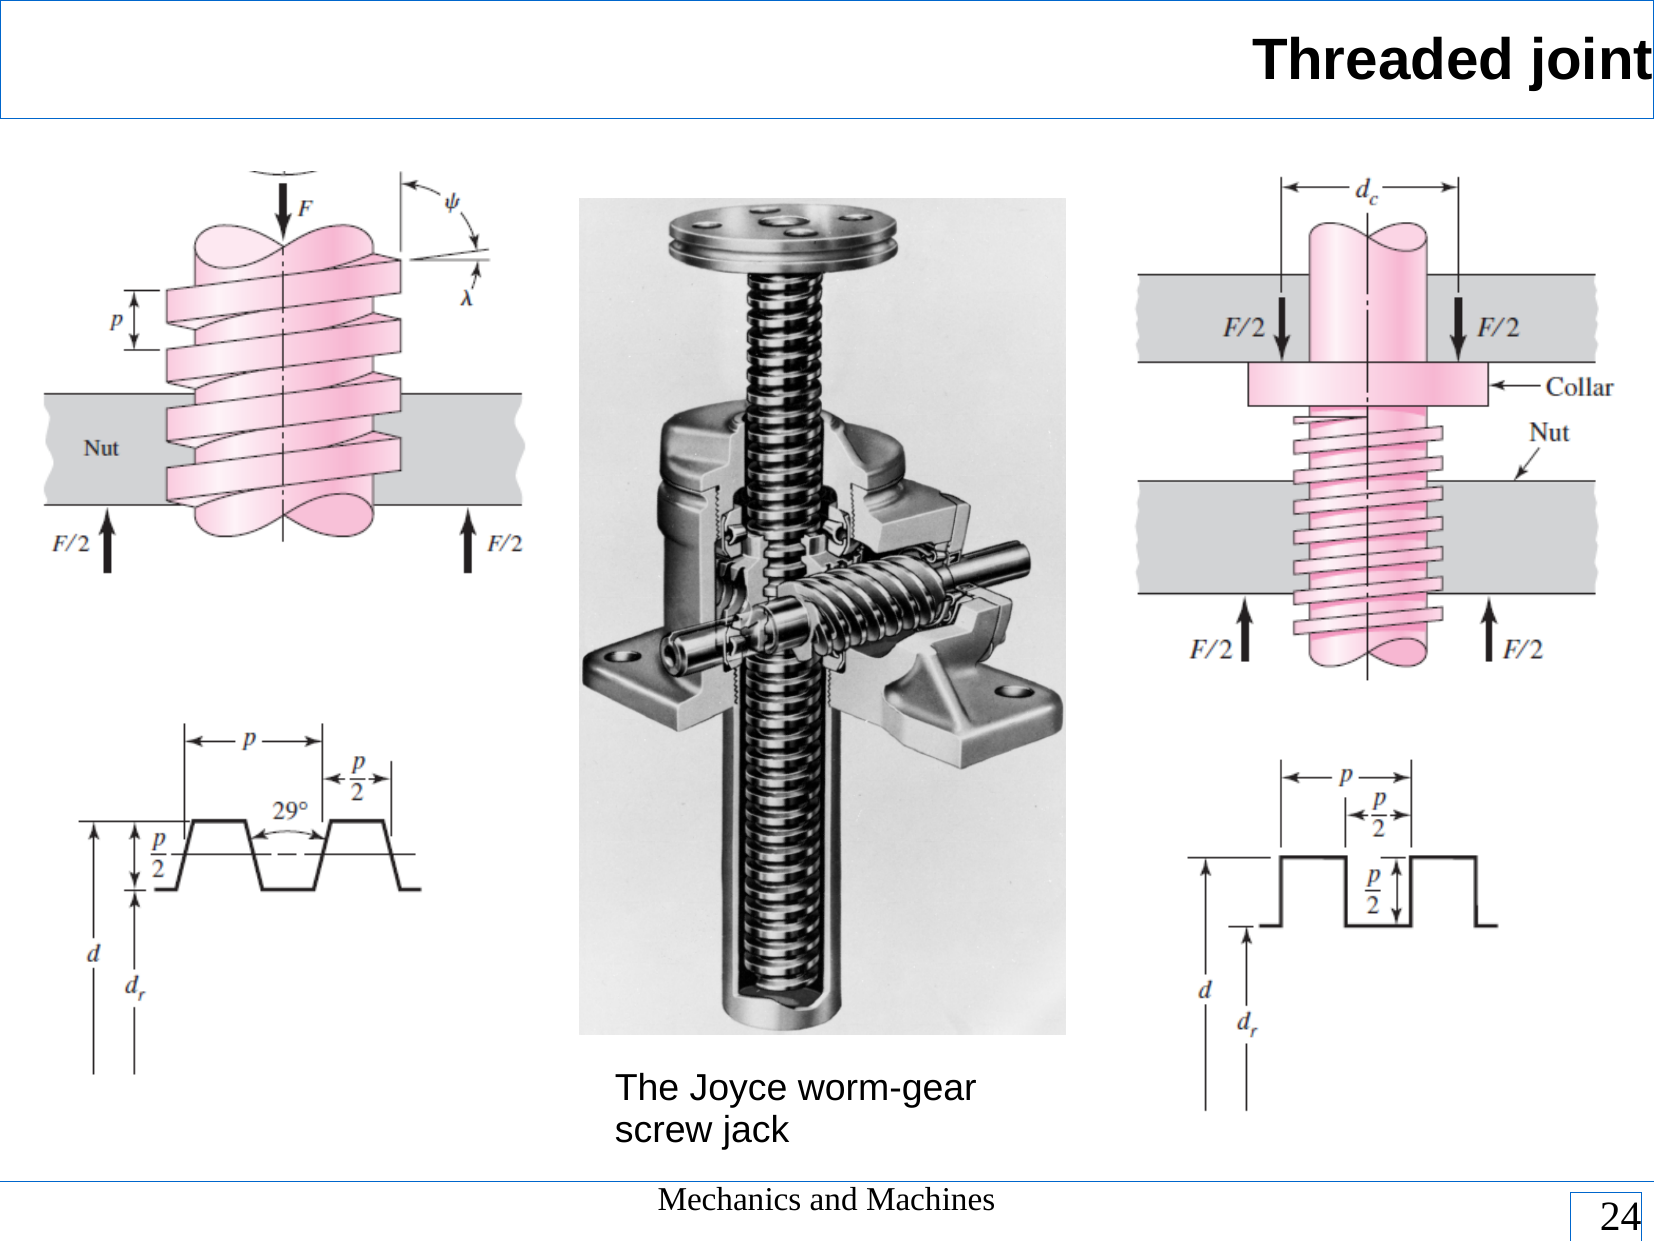

# Threaded joint
The Joyce worm-gear screw jack
Mechanics and Machines
24